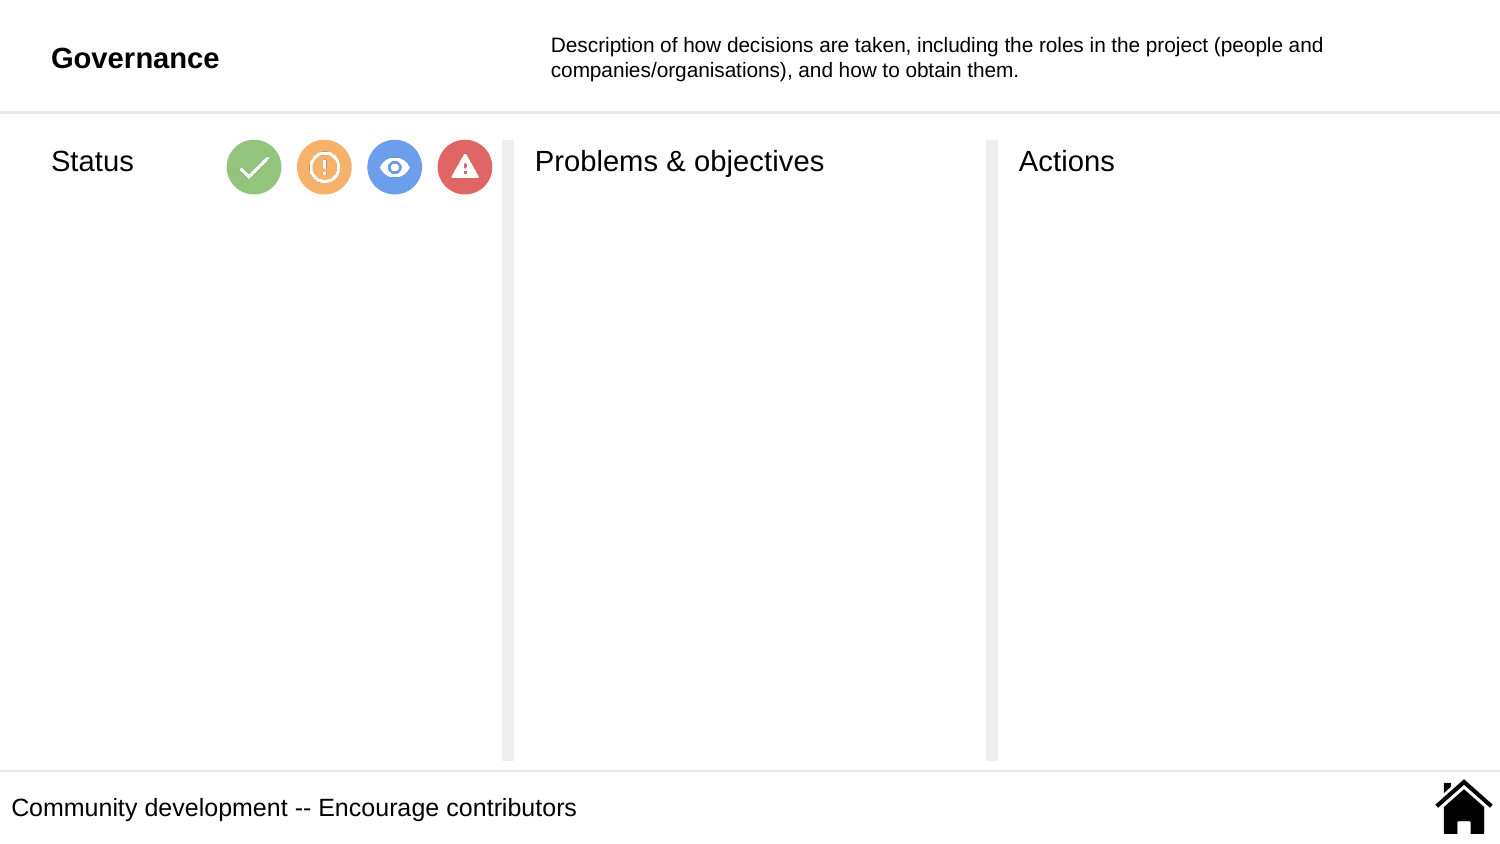

Governance
Description of how decisions are taken, including the roles in the project (people and companies/organisations), and how to obtain them.
# Status
Problems & objectives
Actions
Community development -- Encourage contributors